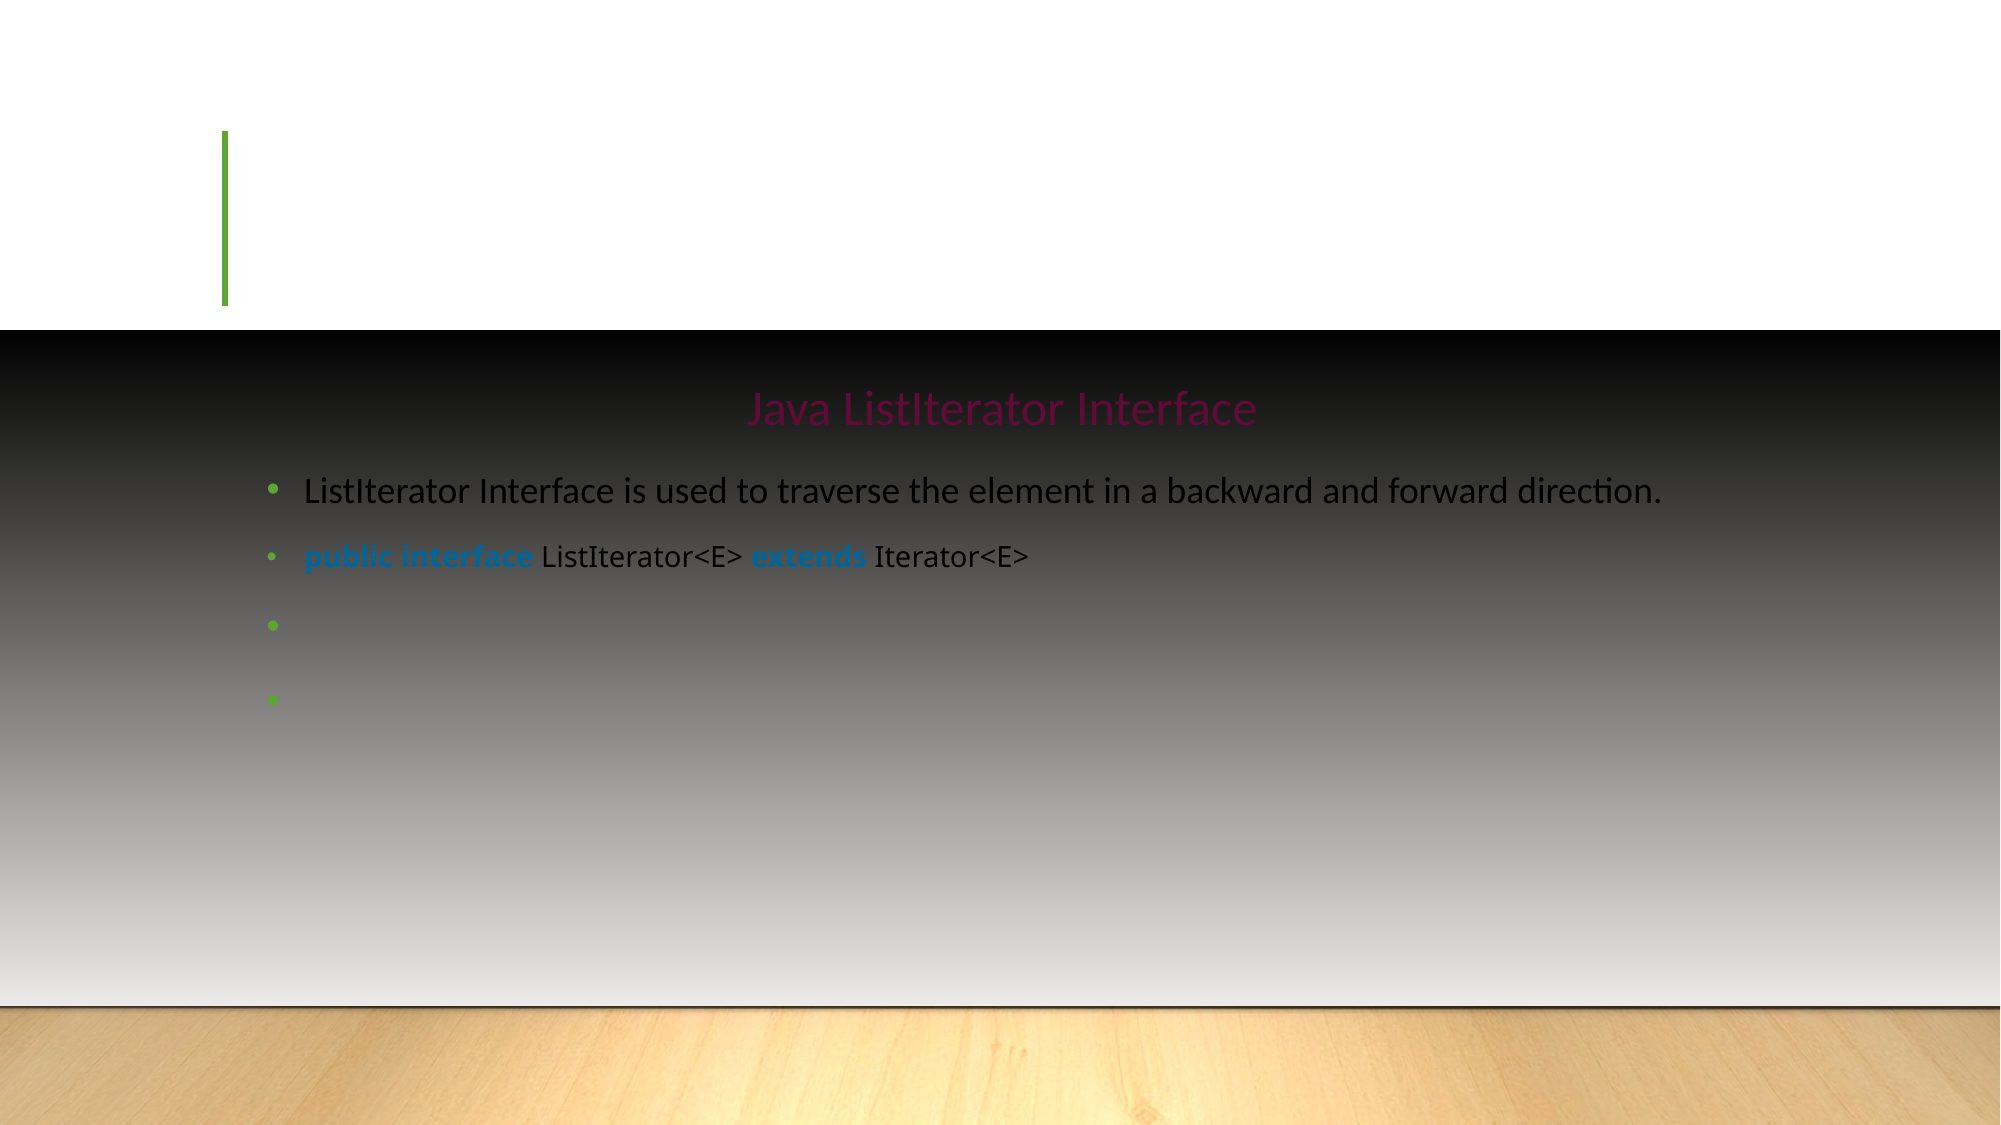

# Java ListIterator Interface
ListIterator Interface is used to traverse the element in a backward and forward direction.
public interface ListIterator<E> extends Iterator<E>